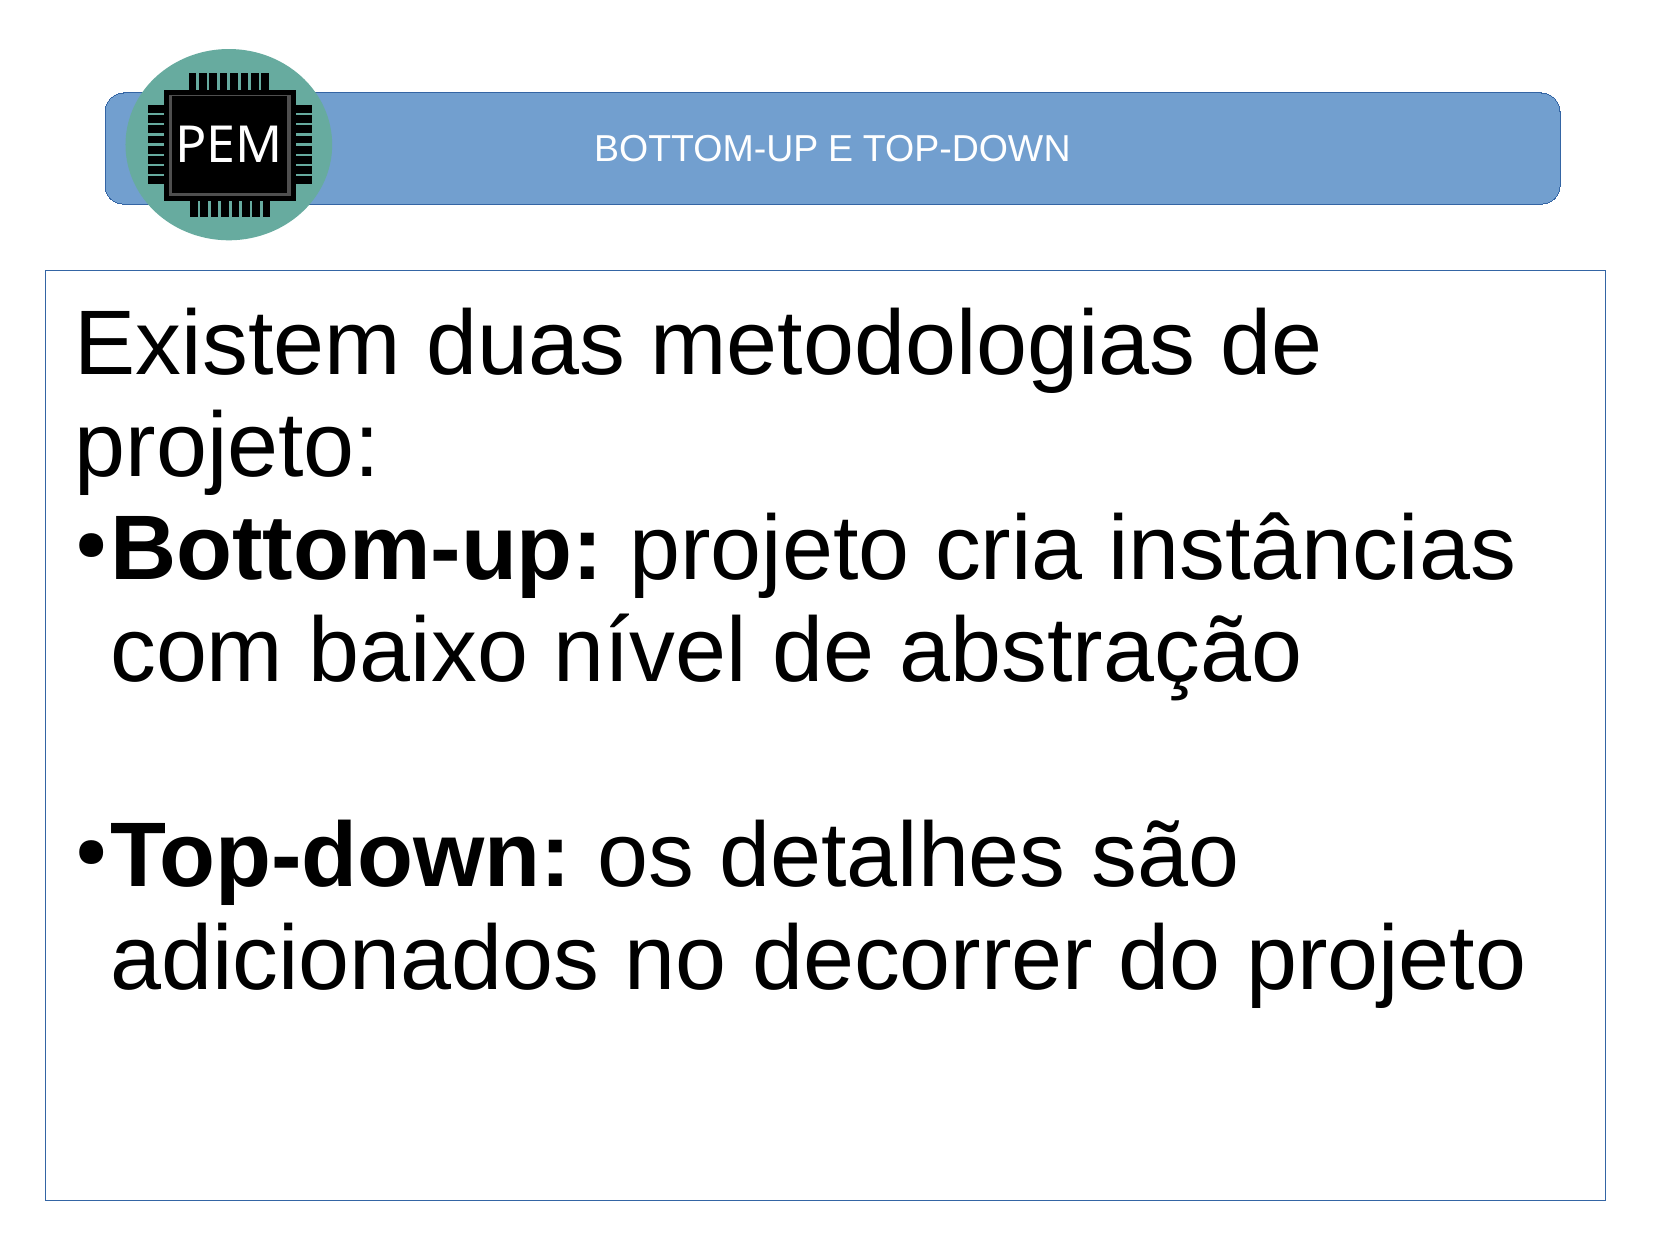

BOTTOM-UP E TOP-DOWN
Existem duas metodologias de projeto:
Bottom-up: projeto cria instâncias com baixo nível de abstração
Top-down: os detalhes são adicionados no decorrer do projeto